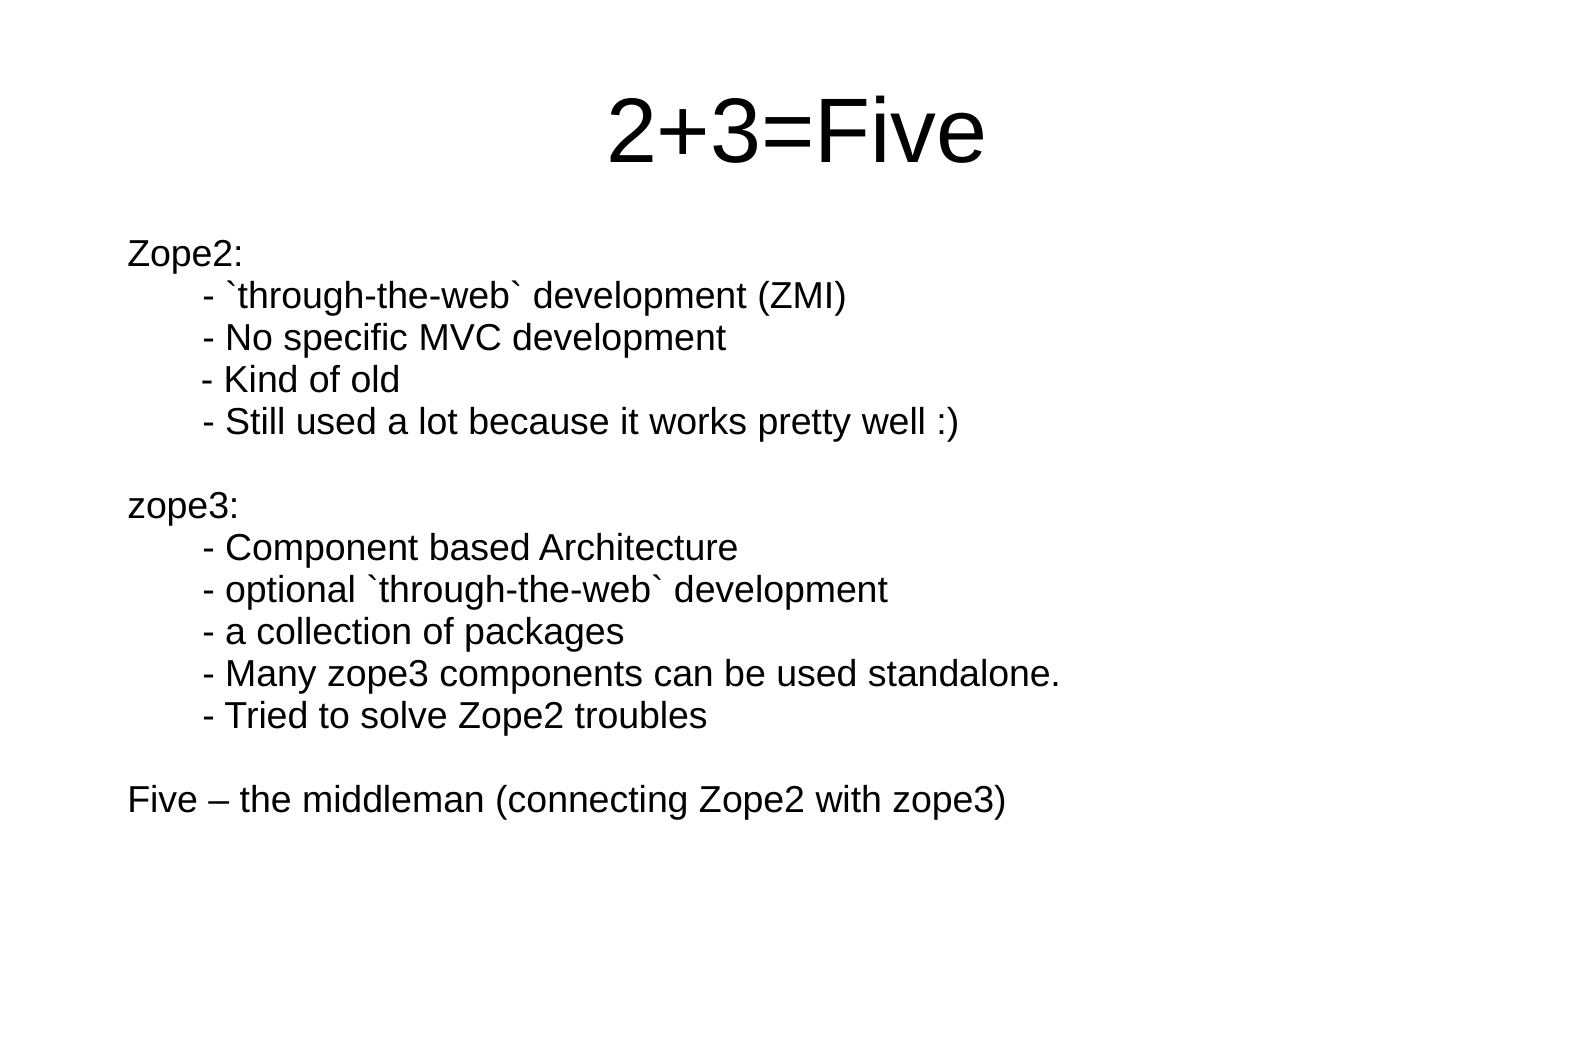

# 2+3=Five
Zope2:
	- `through-the-web` development (ZMI)
	- No specific MVC development
 - Kind of old
	- Still used a lot because it works pretty well :)
zope3:
	- Component based Architecture
	- optional `through-the-web` development
	- a collection of packages
	- Many zope3 components can be used standalone.
	- Tried to solve Zope2 troubles
Five – the middleman (connecting Zope2 with zope3)